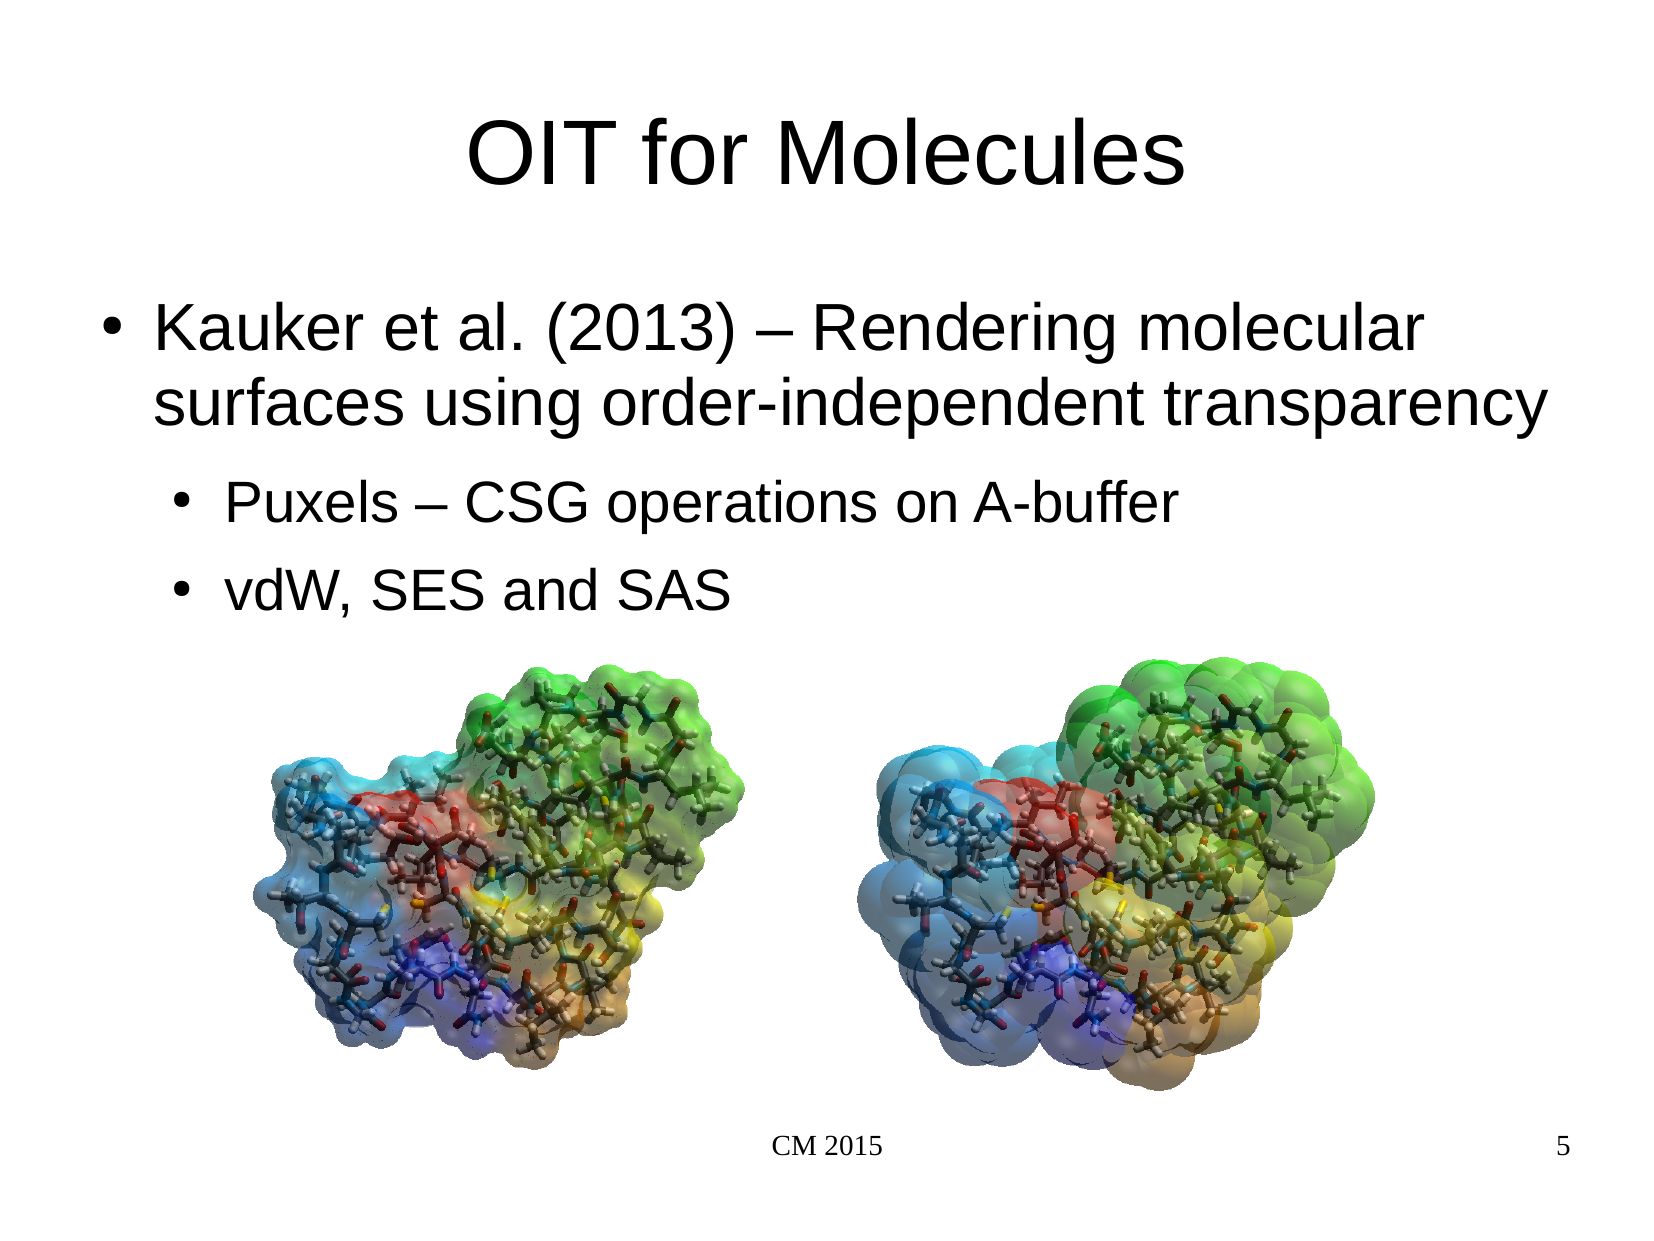

# OIT for Molecules
Kauker et al. (2013) – Rendering molecular surfaces using order-independent transparency
Puxels – CSG operations on A-buffer
vdW, SES and SAS
CM 2015
5